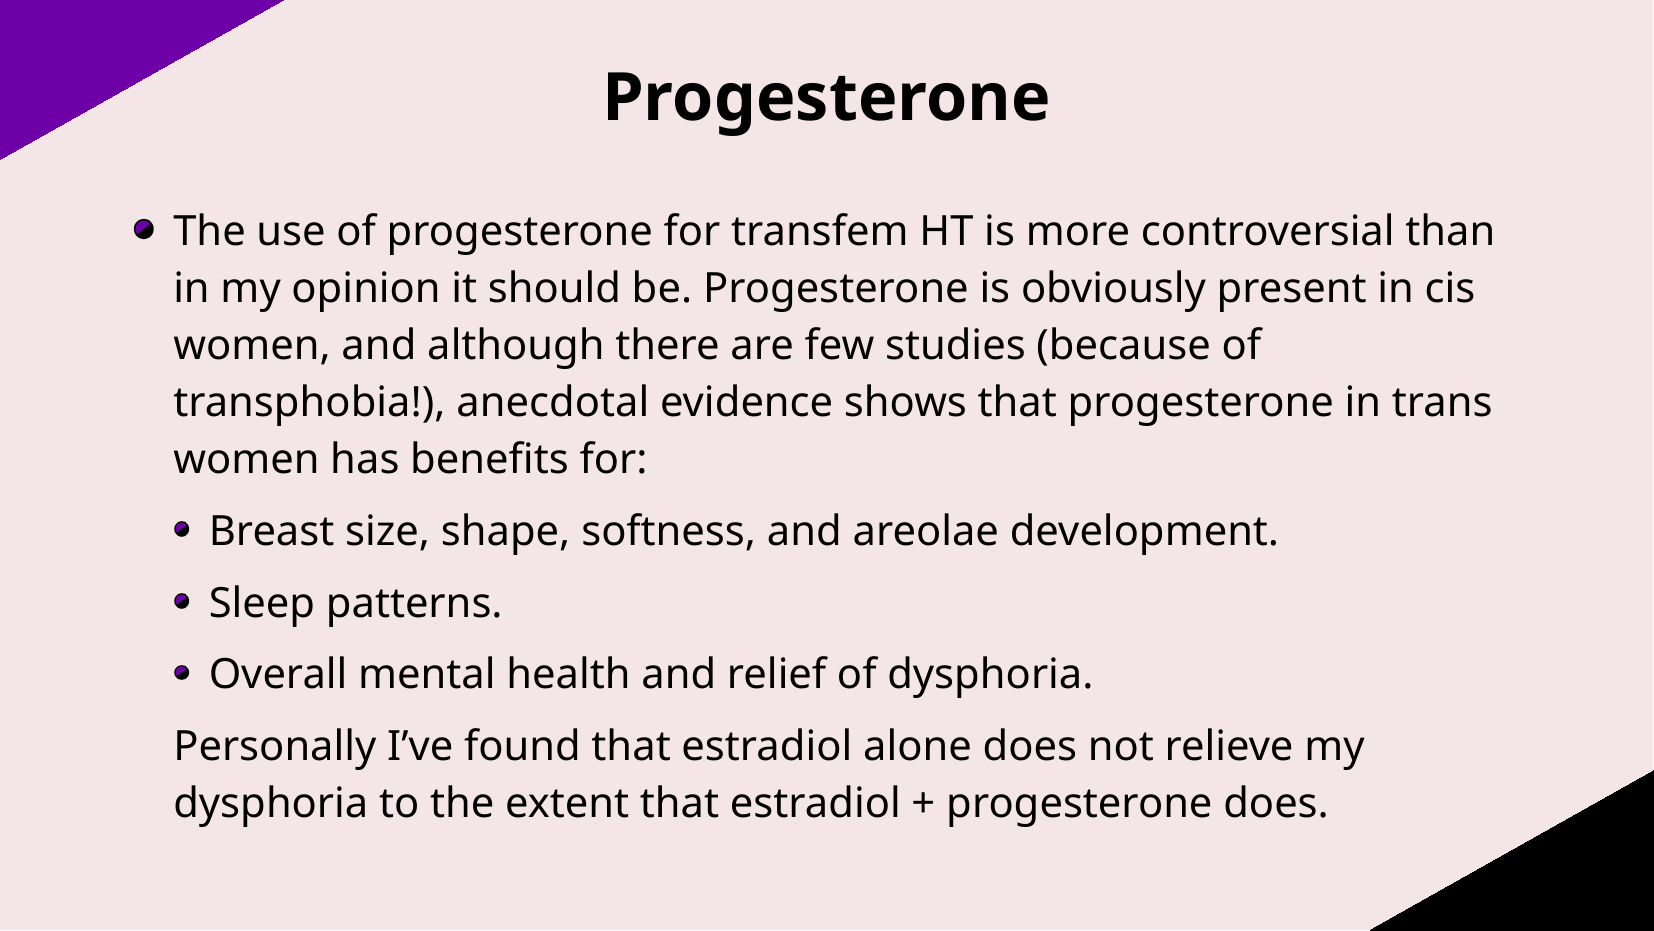

# Progesterone
The use of progesterone for transfem HT is more controversial than in my opinion it should be. Progesterone is obviously present in cis women, and although there are few studies (because of transphobia!), anecdotal evidence shows that progesterone in trans women has benefits for:
Breast size, shape, softness, and areolae development.
Sleep patterns.
Overall mental health and relief of dysphoria.
Personally I’ve found that estradiol alone does not relieve my dysphoria to the extent that estradiol + progesterone does.